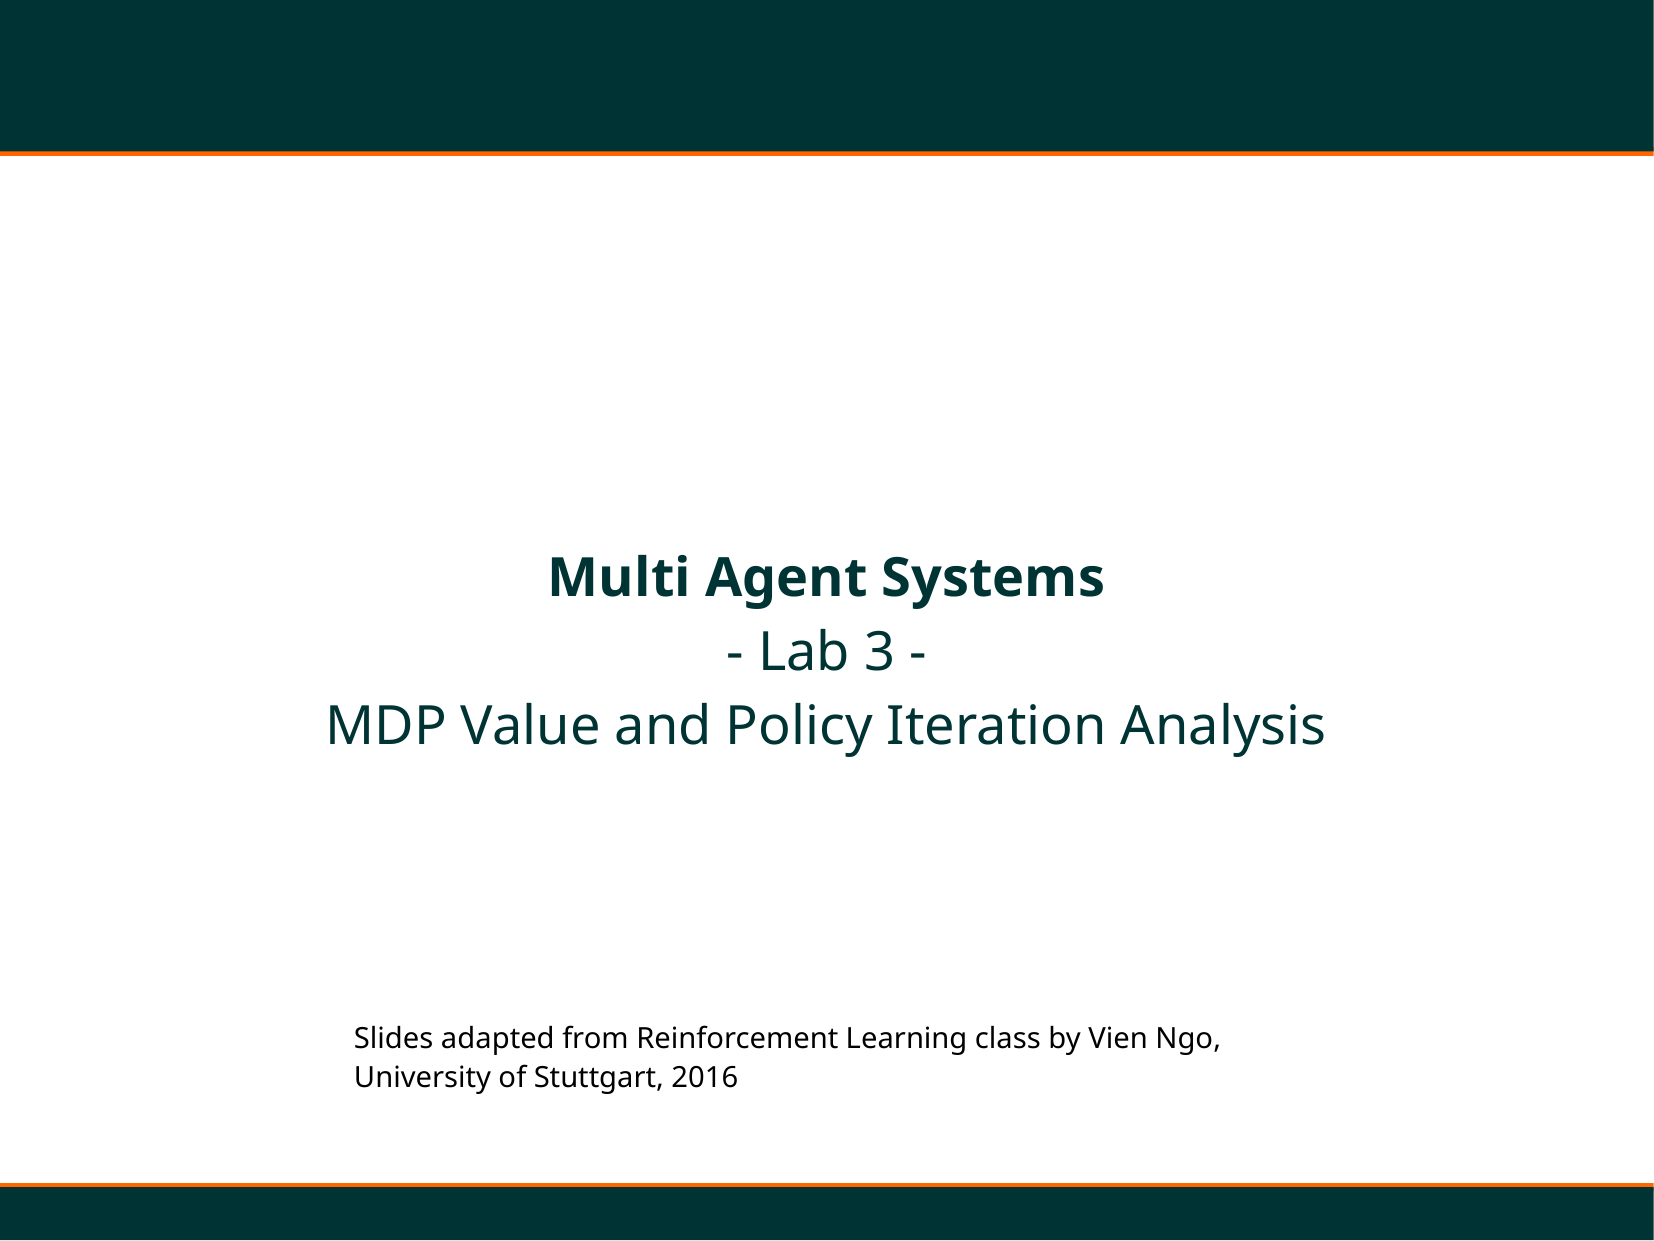

# Multi Agent Systems
- Lab 3 -
MDP Value and Policy Iteration Analysis
Slides adapted from Reinforcement Learning class by Vien Ngo, University of Stuttgart, 2016